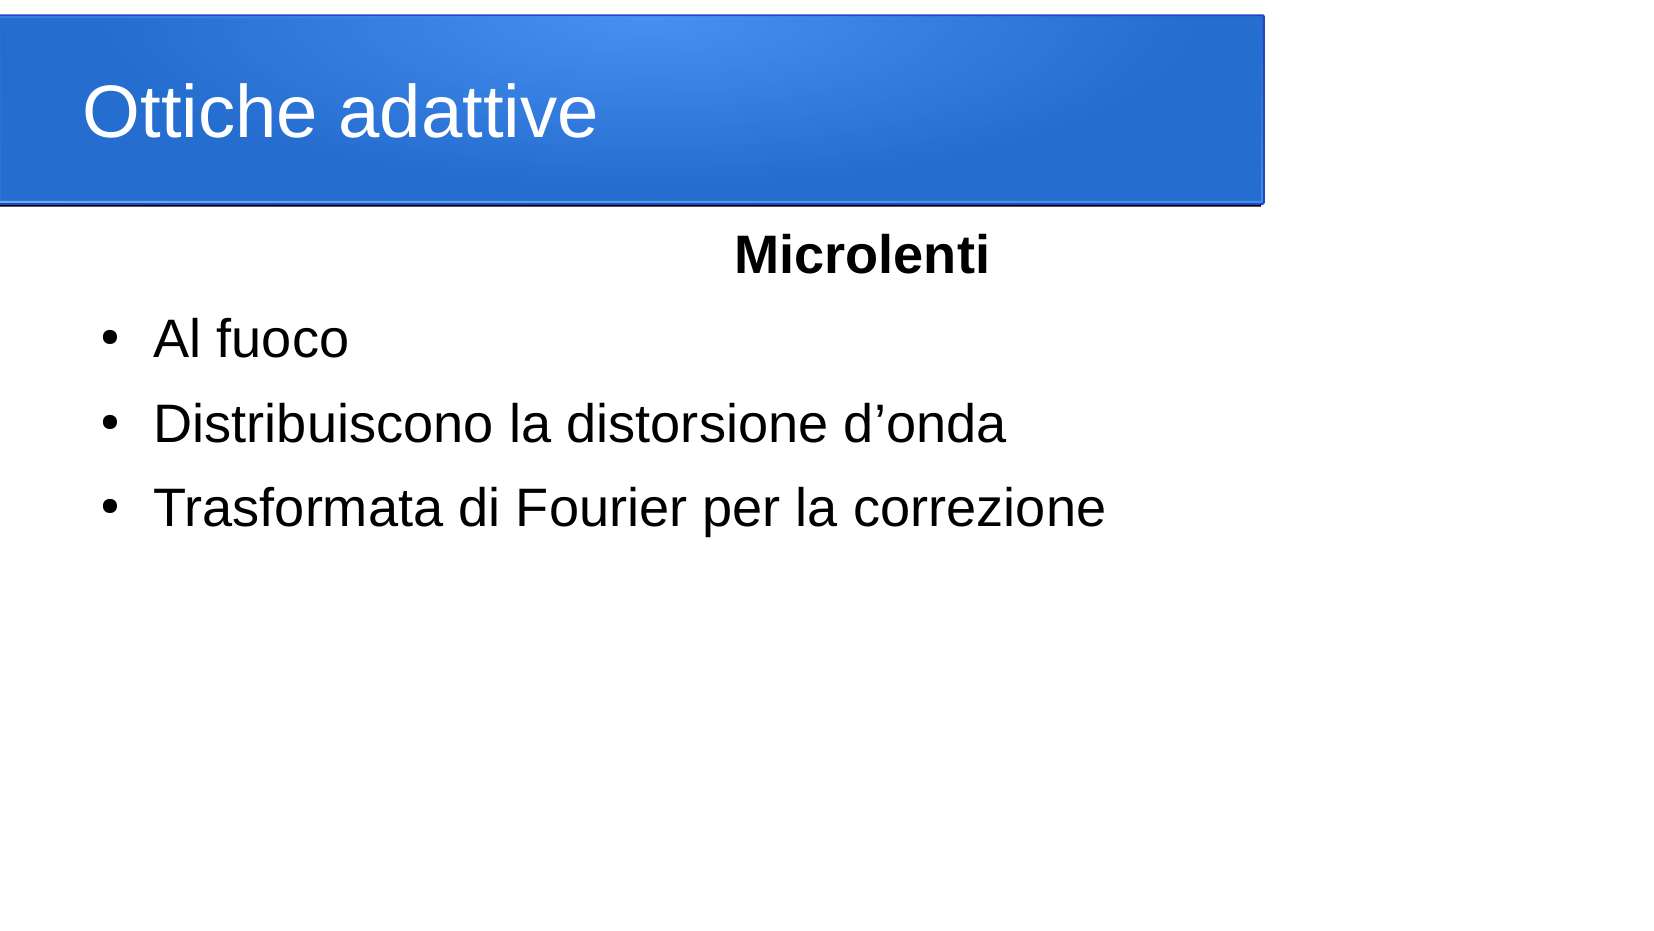

# Ottiche adattive
Microlenti
Al fuoco
Distribuiscono la distorsione d’onda
Trasformata di Fourier per la correzione